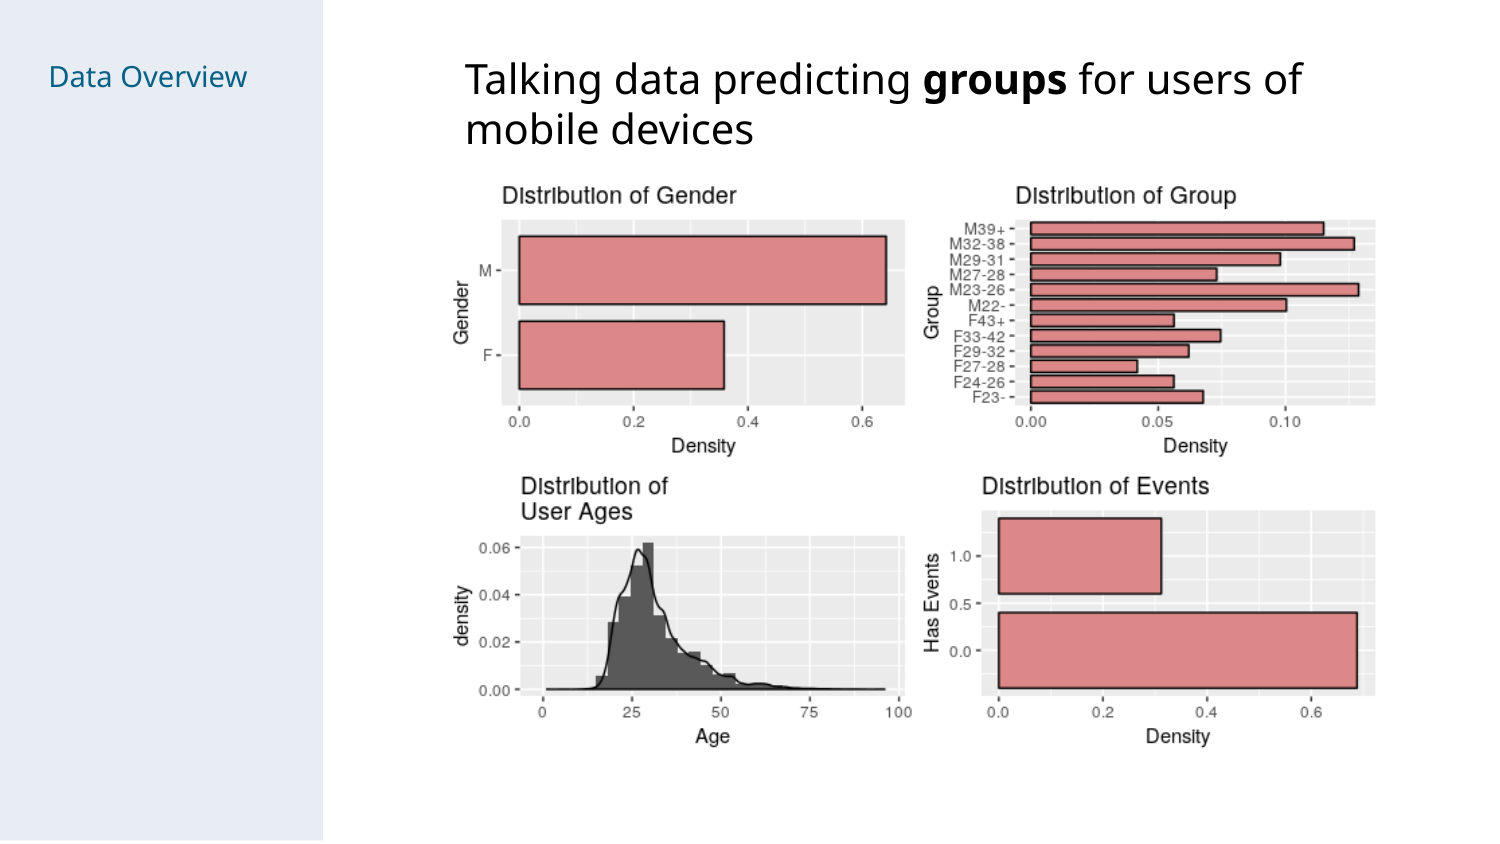

Talking data predicting groups for users of mobile devices
Data Overview